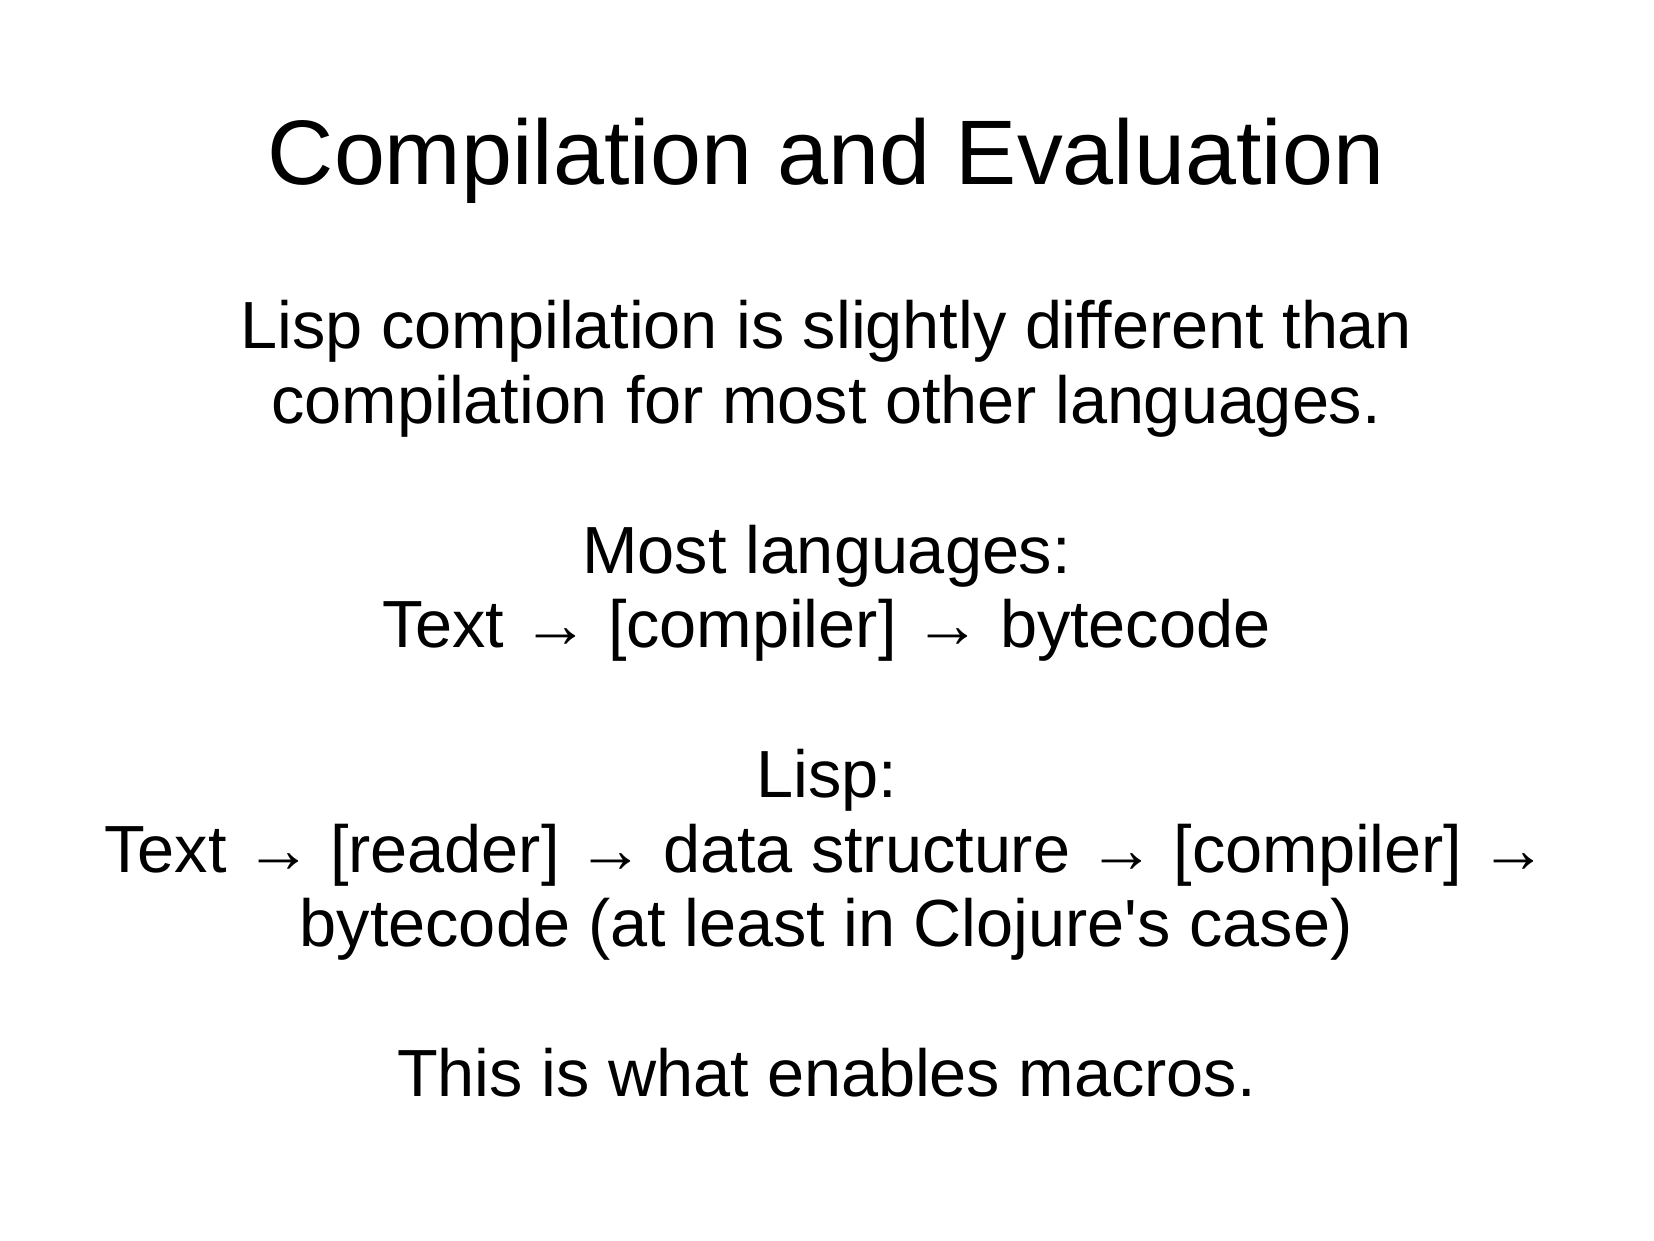

# Compilation and Evaluation
Lisp compilation is slightly different than compilation for most other languages.
Most languages:
Text → [compiler] → bytecode
Lisp:
Text → [reader] → data structure → [compiler] → bytecode (at least in Clojure's case)
This is what enables macros.